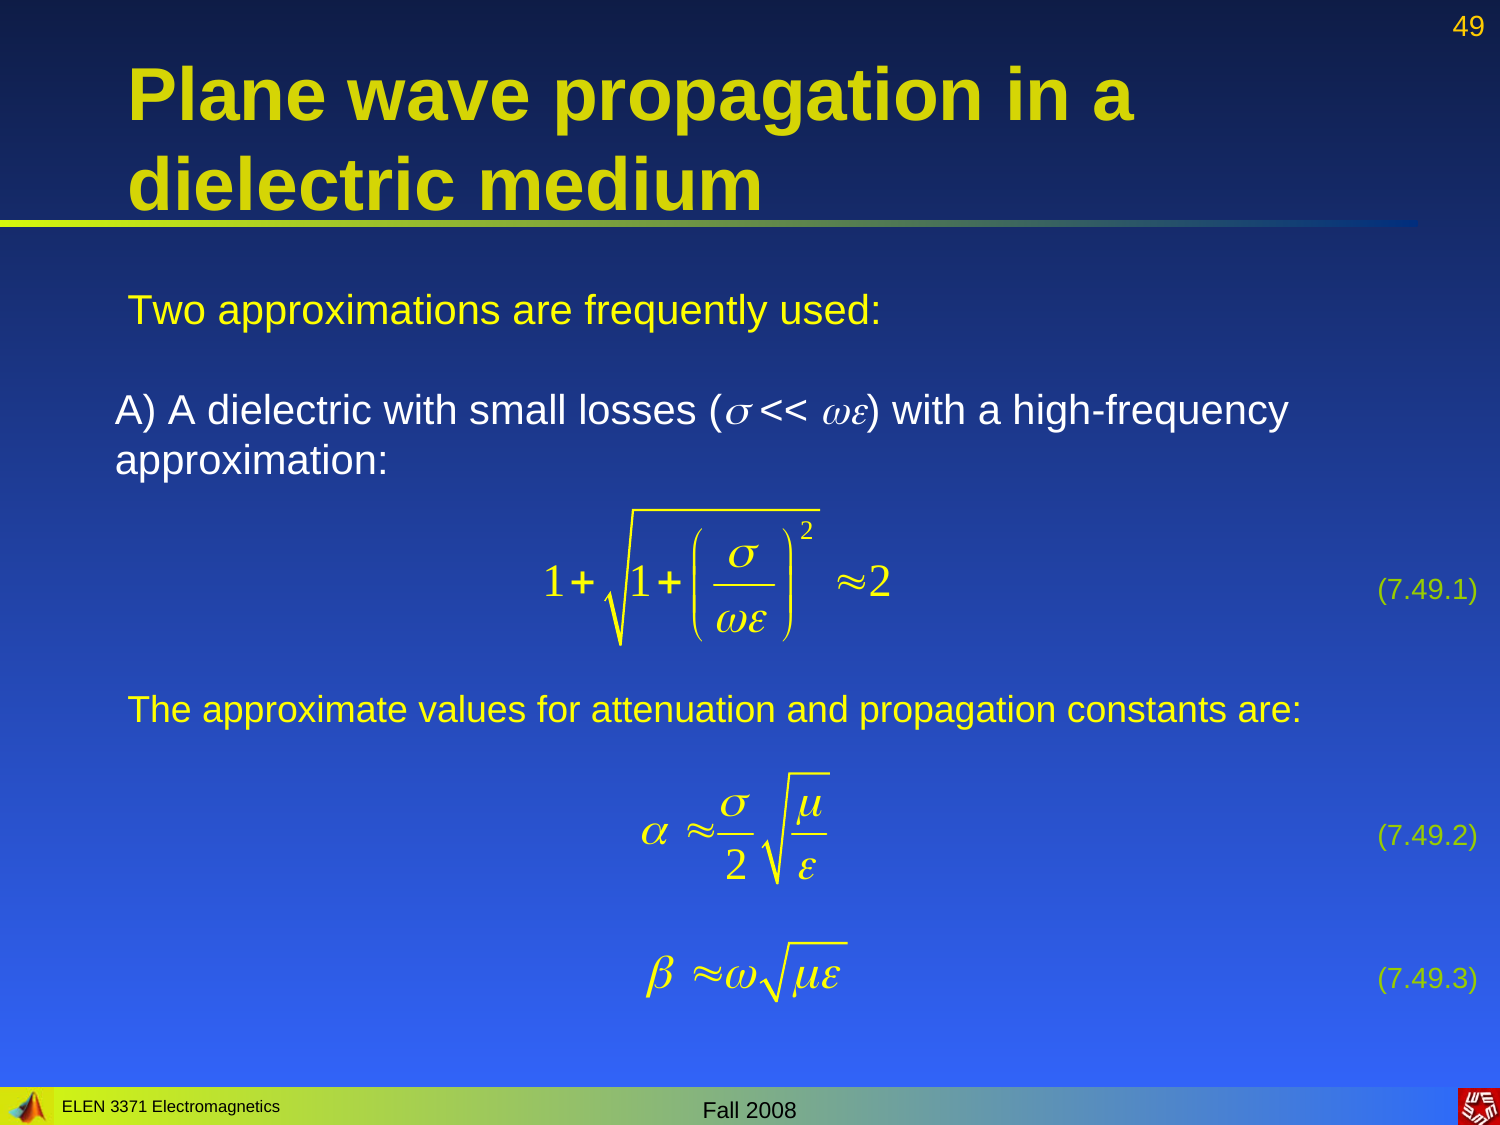

# Plane wave propagation in a dielectric medium
Two approximations are frequently used:
A) A dielectric with small losses ( << ) with a high-frequency approximation:
(7.49.1)
The approximate values for attenuation and propagation constants are:
(7.49.2)
(7.49.3)